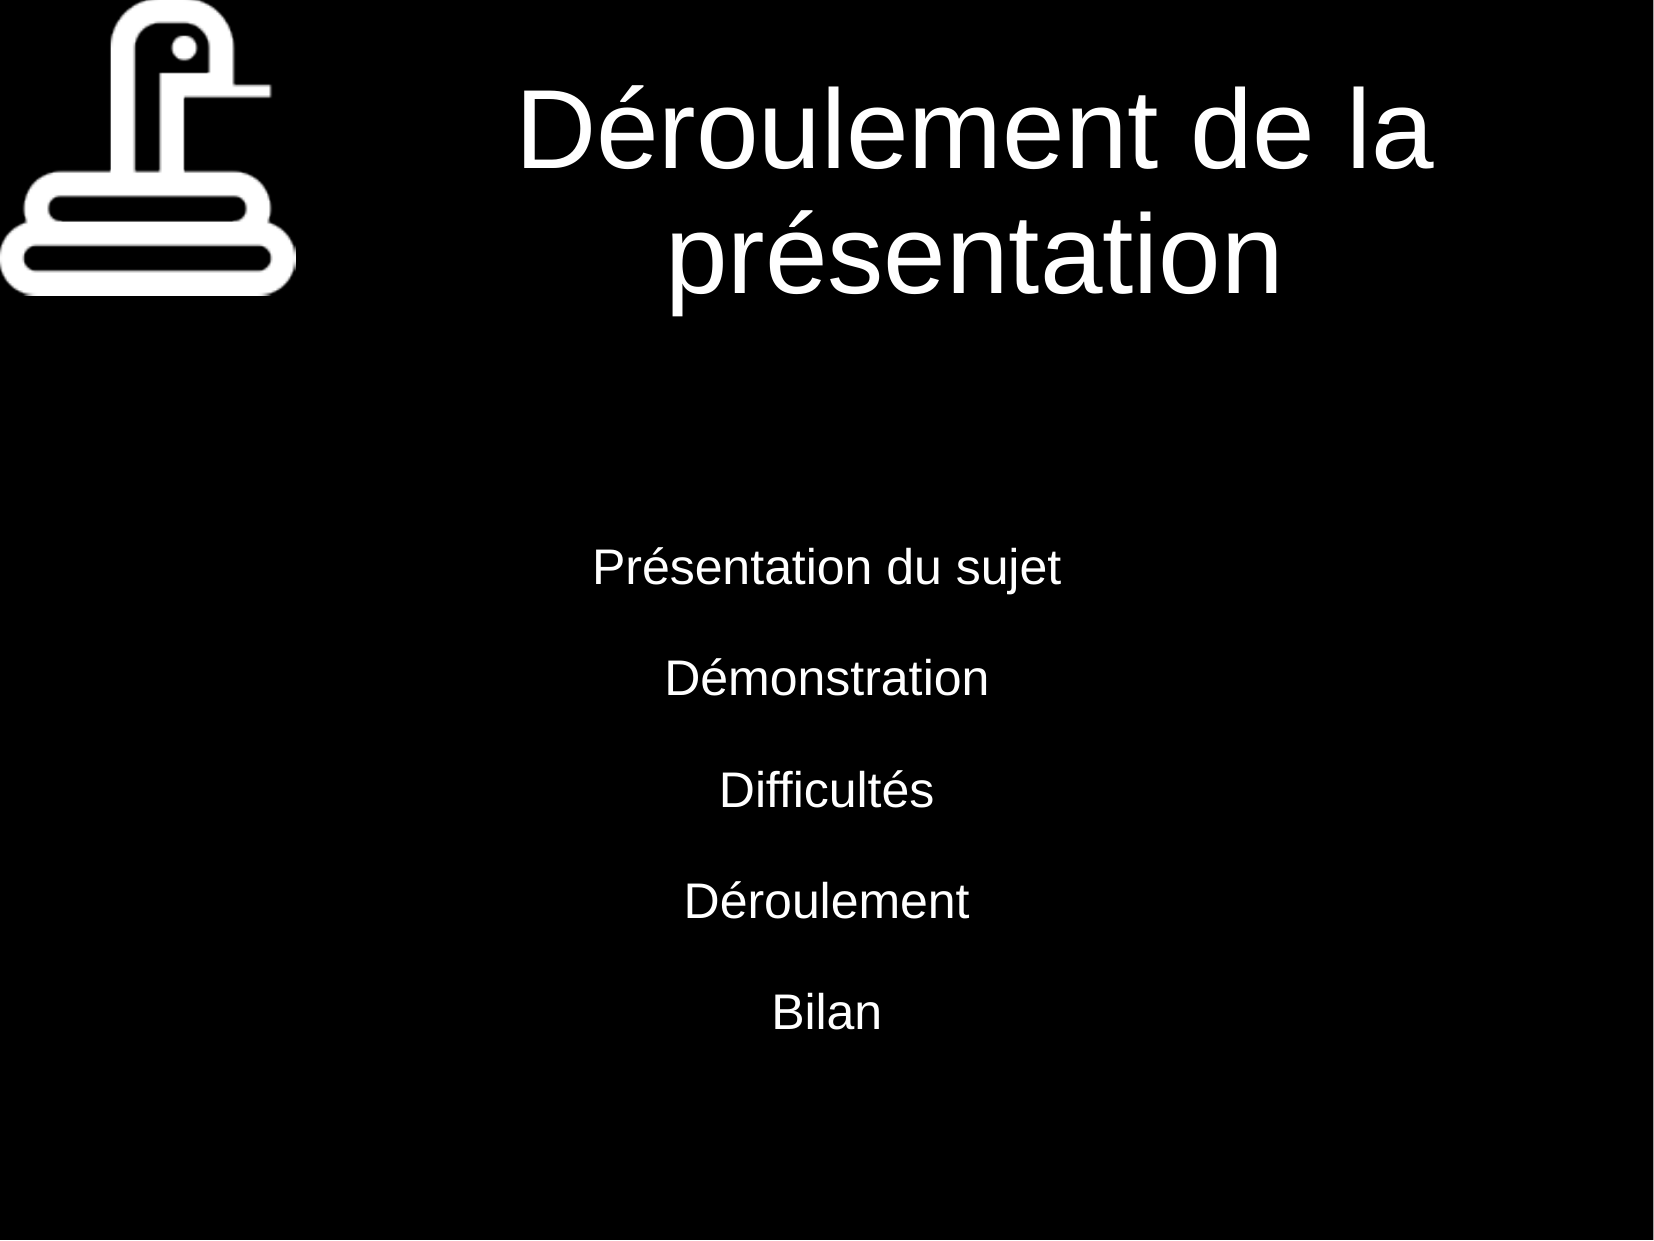

# Déroulement de la présentation
Présentation du sujet
Démonstration
Difficultés
Déroulement
Bilan